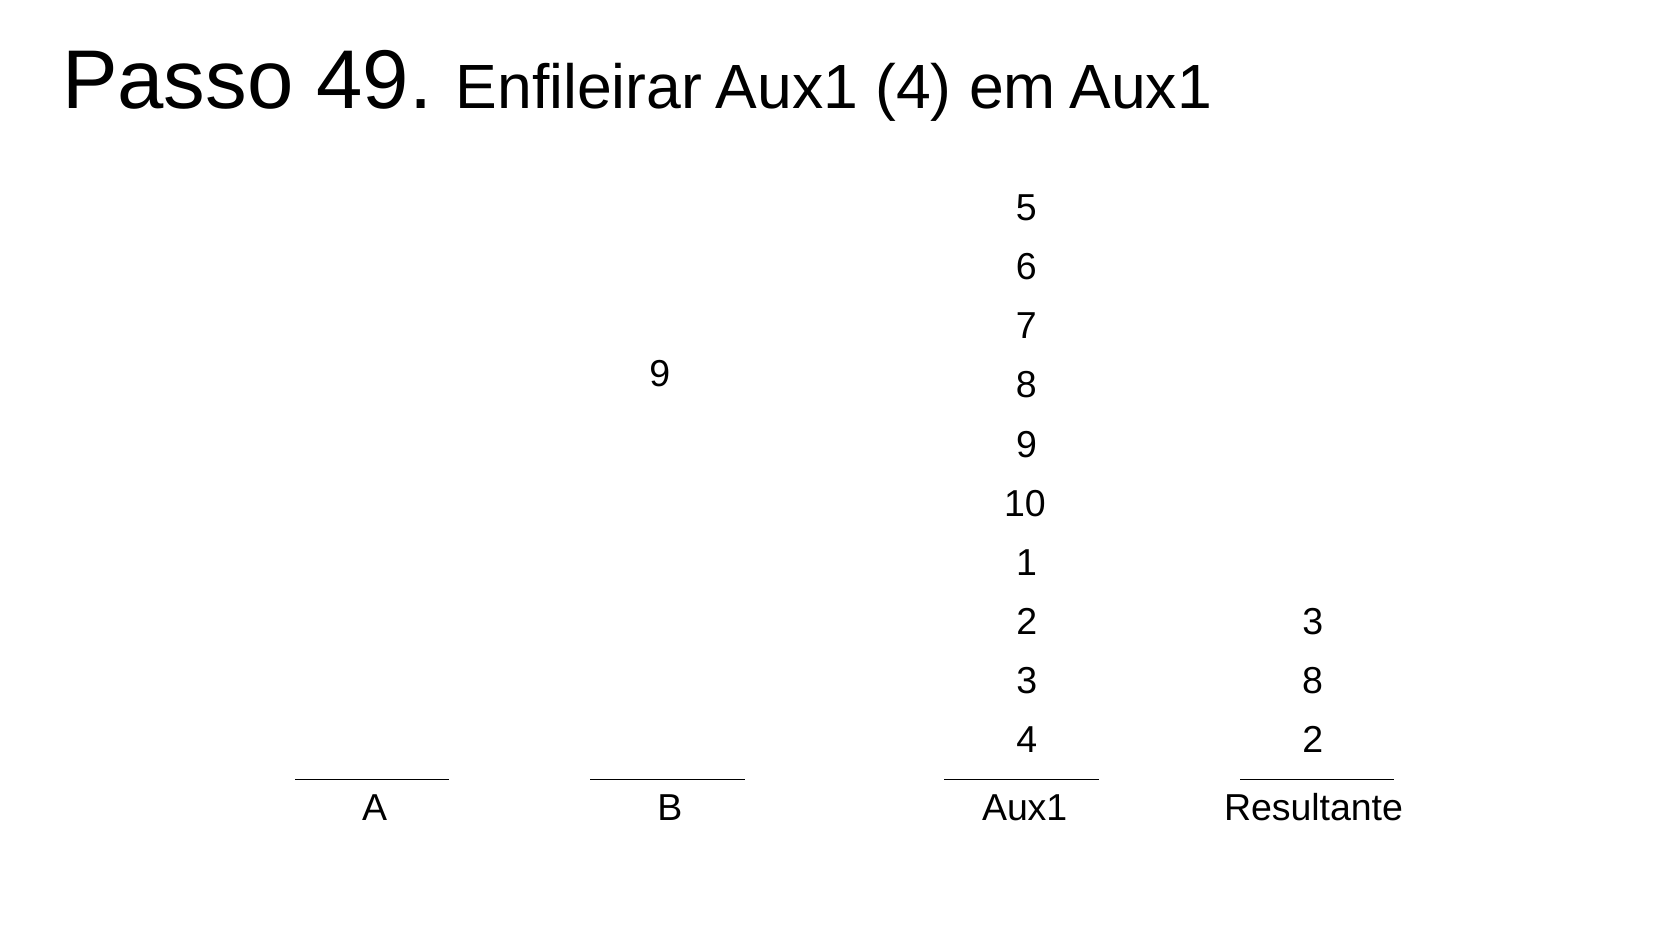

Passo 49. Enfileirar Aux1 (4) em Aux1
5
6
7
9
8
9
10
1
2
3
3
8
4
2
A
B
Aux1
Resultante